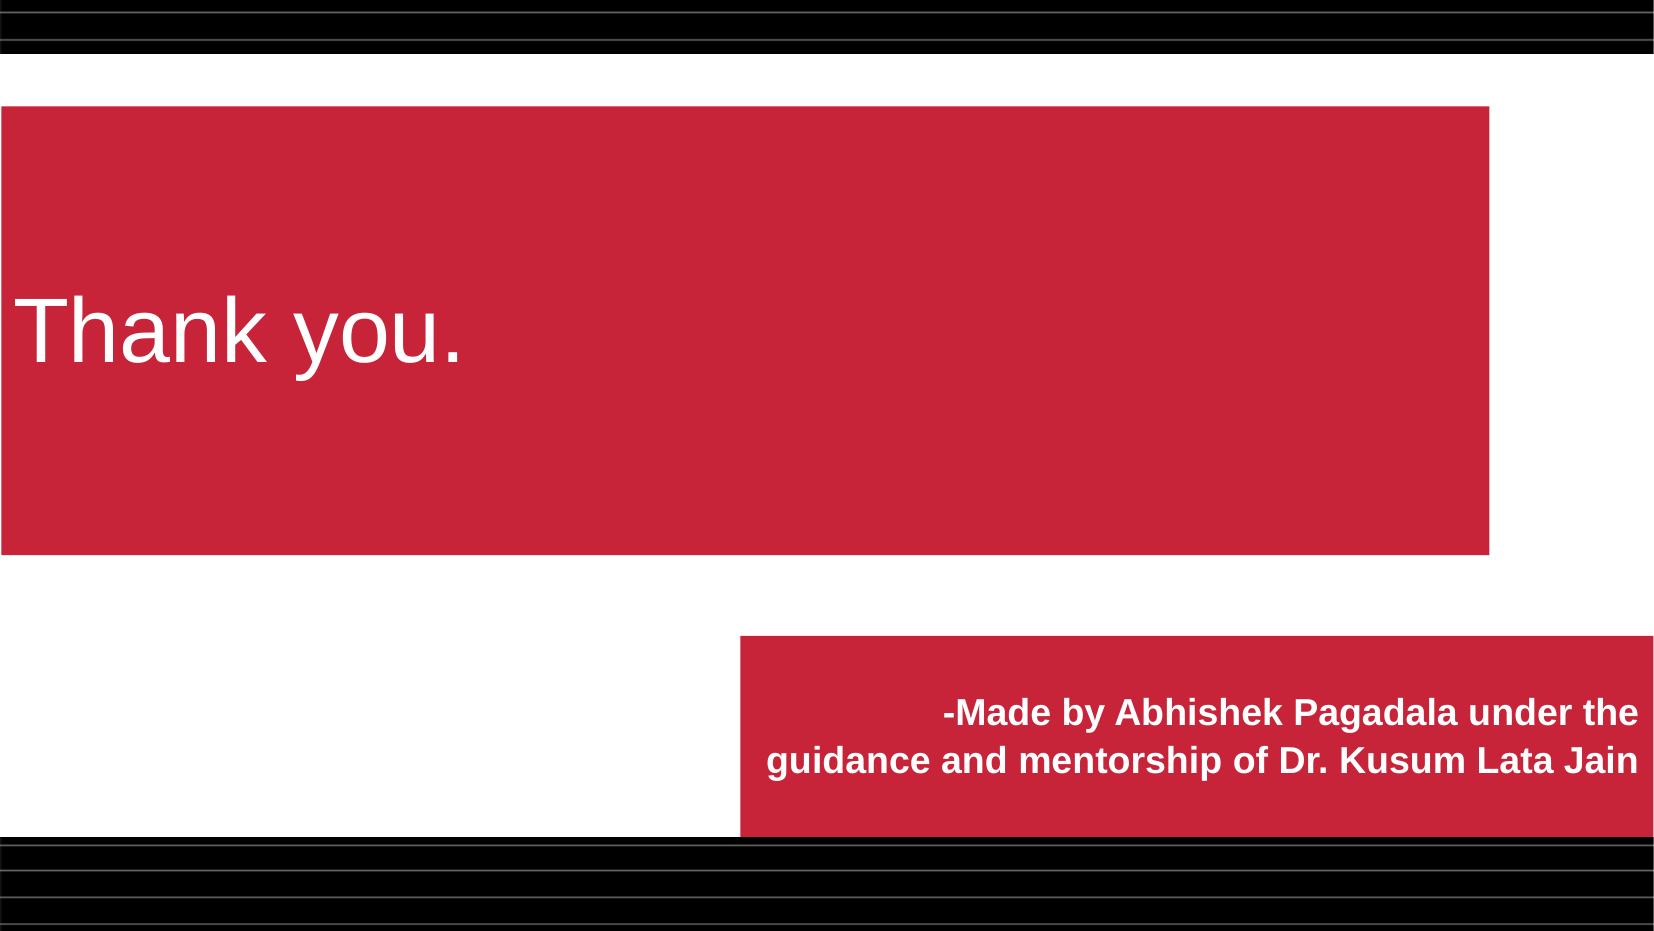

# Thank you.
-Made by Abhishek Pagadala under the
 guidance and mentorship of Dr. Kusum Lata Jain